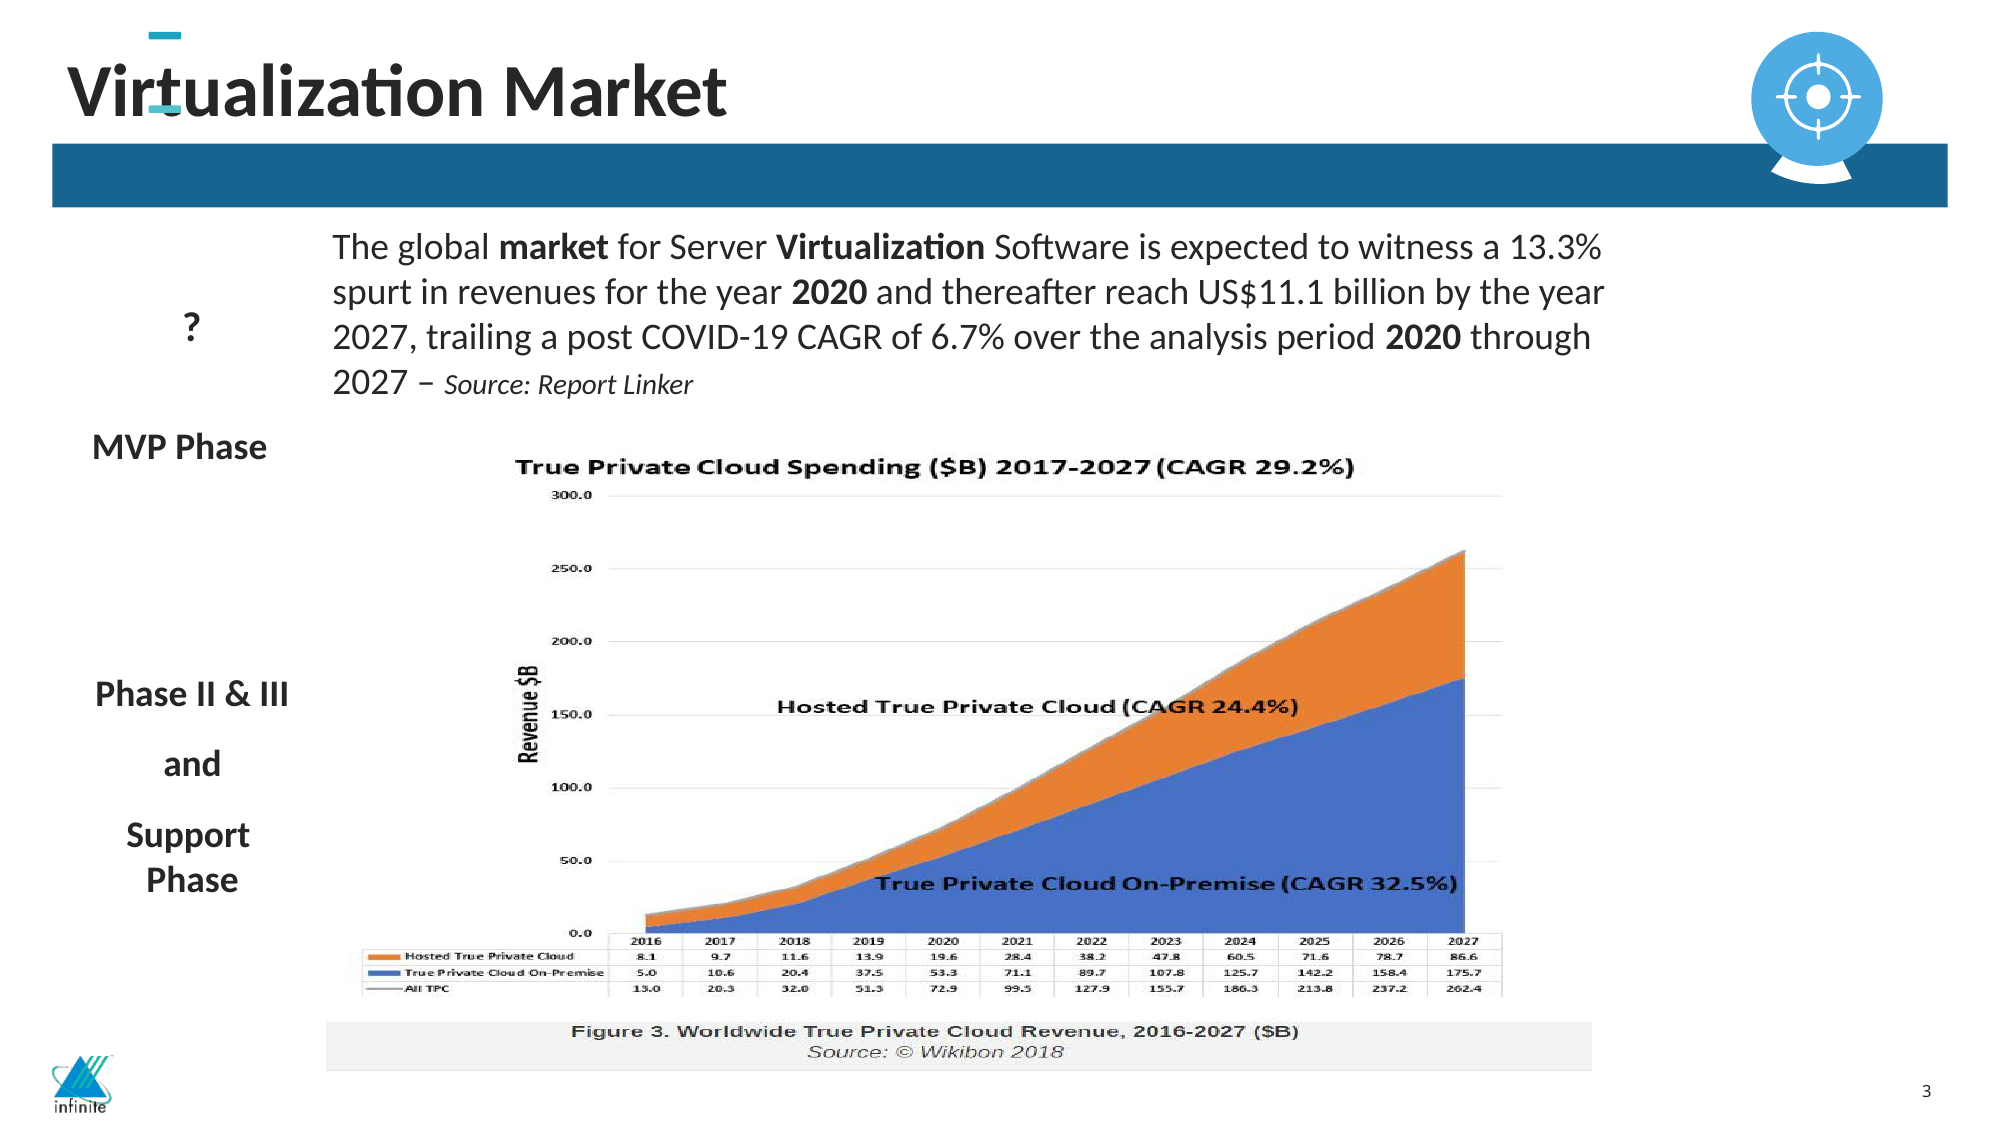

Virtualization Market
The global market for Server Virtualization Software is expected to witness a 13.3% spurt in revenues for the year 2020 and thereafter reach US$11.1 billion by the year 2027, trailing a post COVID-19 CAGR of 6.7% over the analysis period 2020 through 2027 – Source: Report Linker
?
MVP Phase
Phase II & III
and
Support
Phase